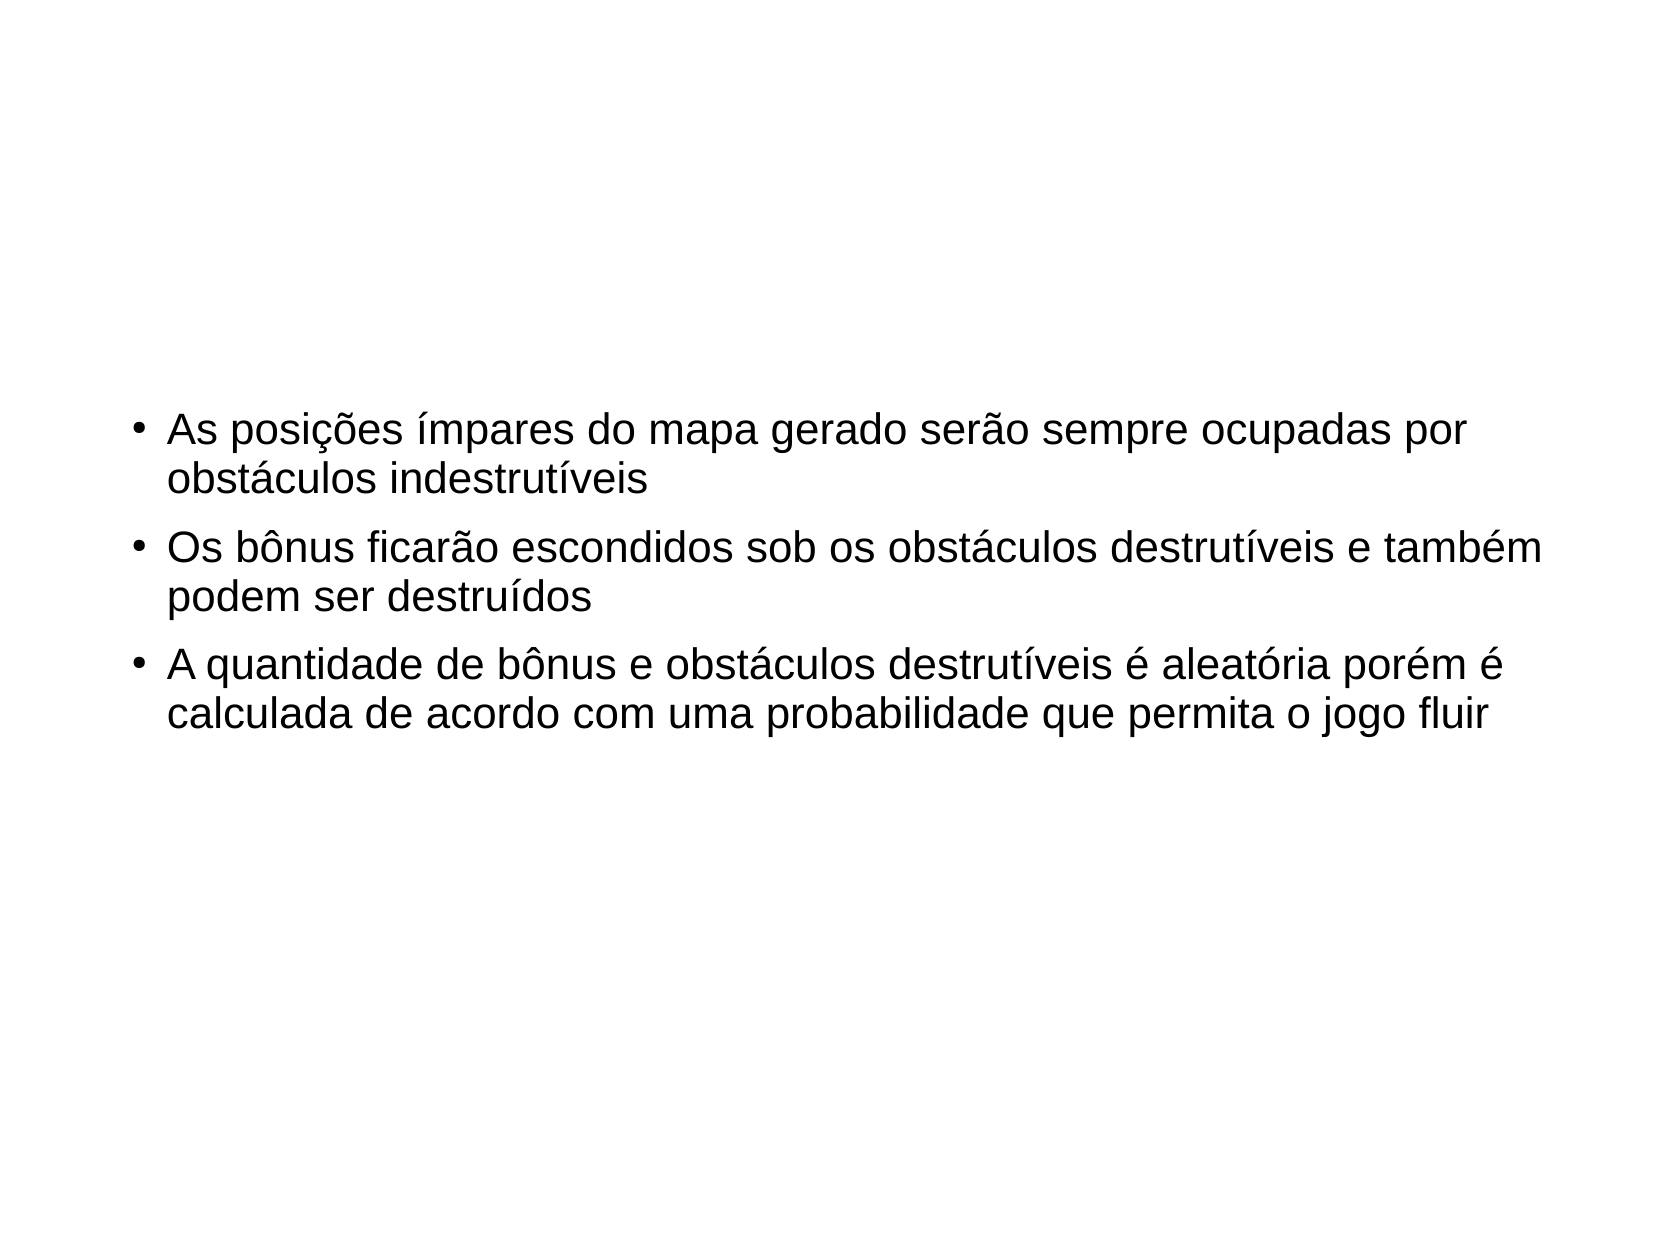

# As posições ímpares do mapa gerado serão sempre ocupadas por obstáculos indestrutíveis
Os bônus ficarão escondidos sob os obstáculos destrutíveis e também podem ser destruídos
A quantidade de bônus e obstáculos destrutíveis é aleatória porém é calculada de acordo com uma probabilidade que permita o jogo fluir